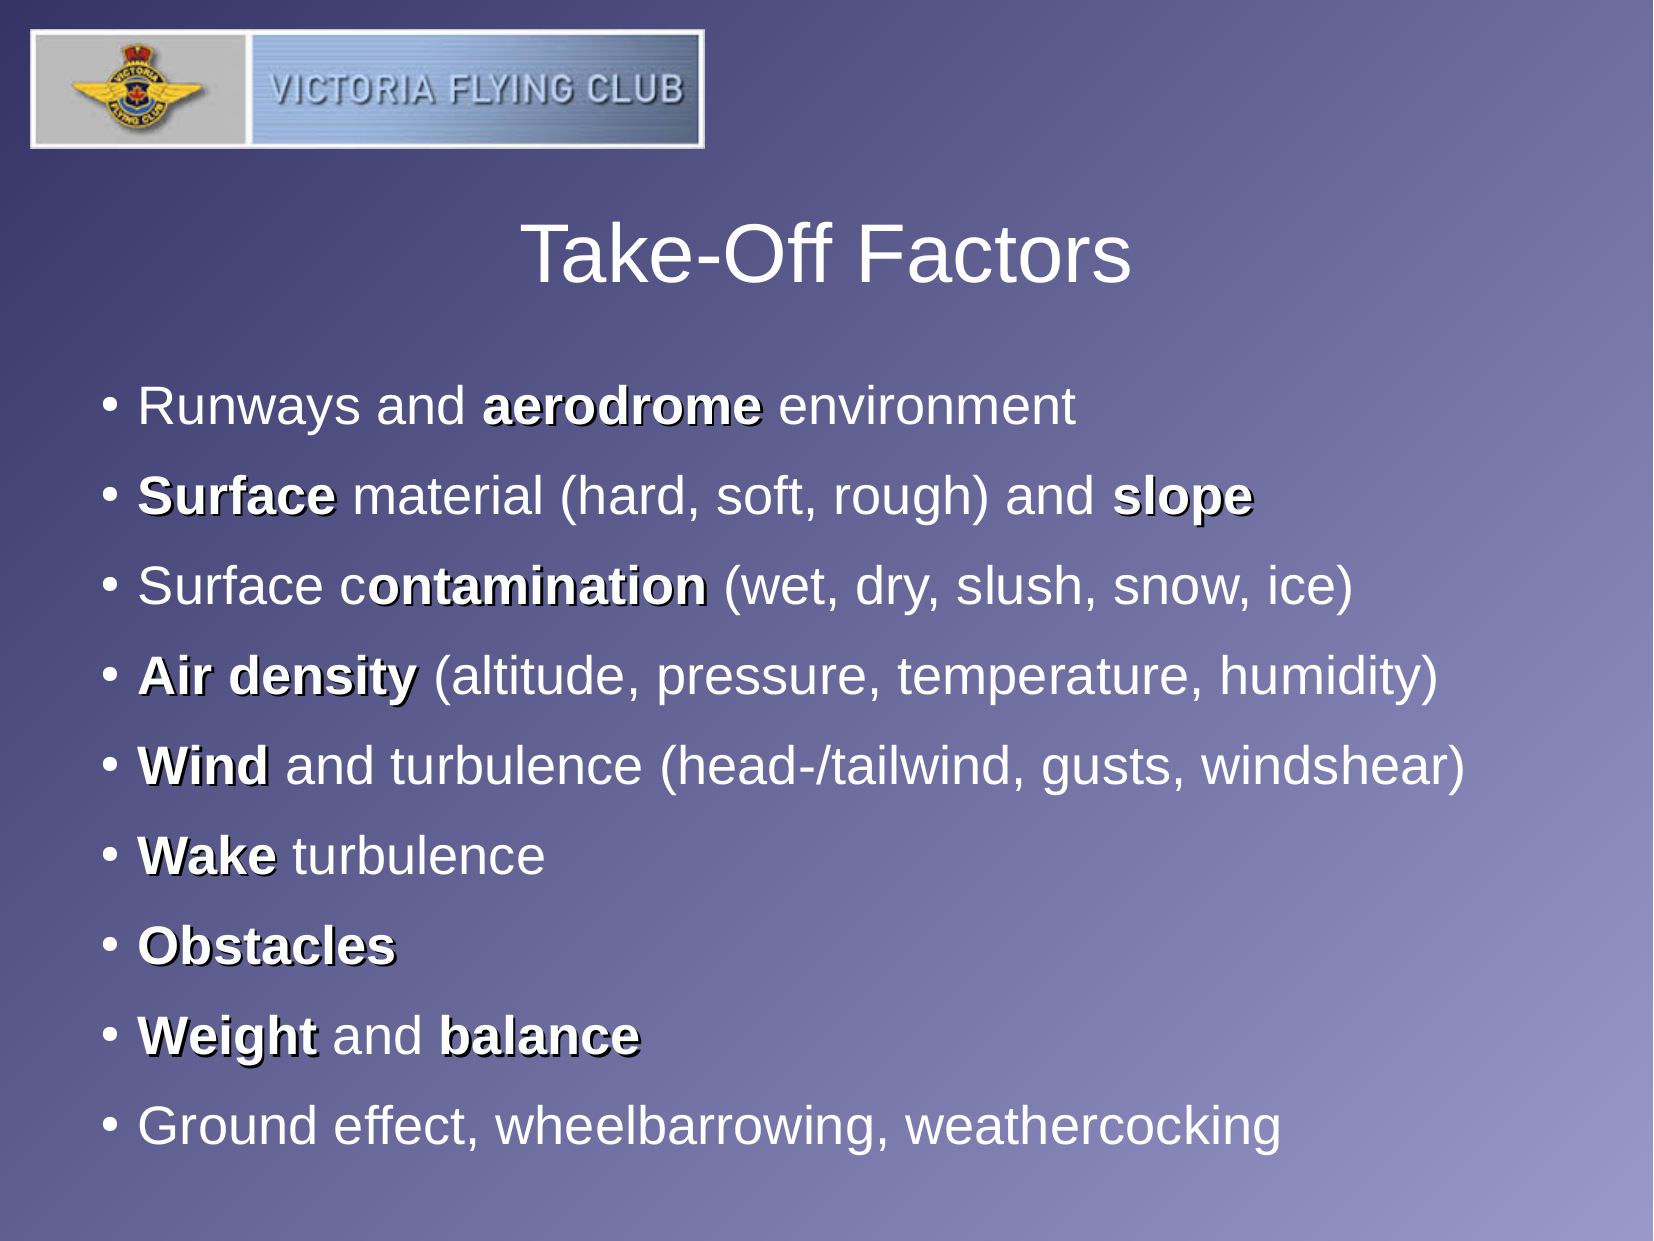

# Take-Off Factors
Runways and aerodrome environment
Surface material (hard, soft, rough) and slope
Surface contamination (wet, dry, slush, snow, ice)
Air density (altitude, pressure, temperature, humidity)
Wind and turbulence (head-/tailwind, gusts, windshear)
Wake turbulence
Obstacles
Weight and balance
Ground effect, wheelbarrowing, weathercocking